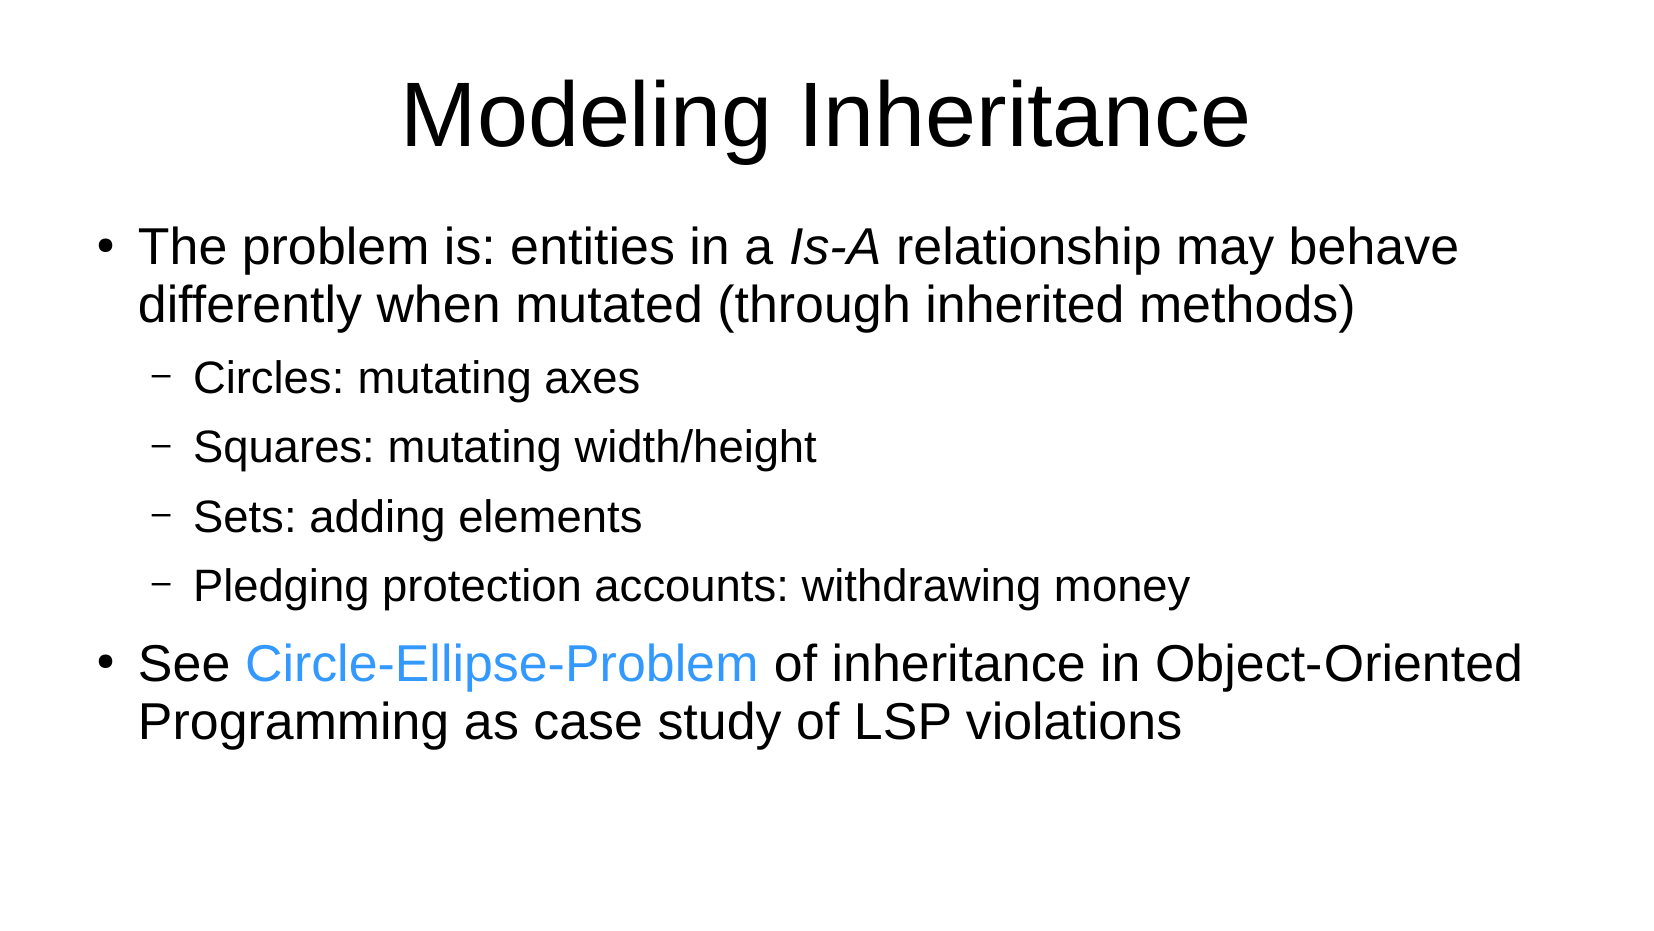

# Modeling Inheritance
The problem is: entities in a Is-A relationship may behave differently when mutated (through inherited methods)
Circles: mutating axes
Squares: mutating width/height
Sets: adding elements
Pledging protection accounts: withdrawing money
See Circle-Ellipse-Problem of inheritance in Object-Oriented Programming as case study of LSP violations